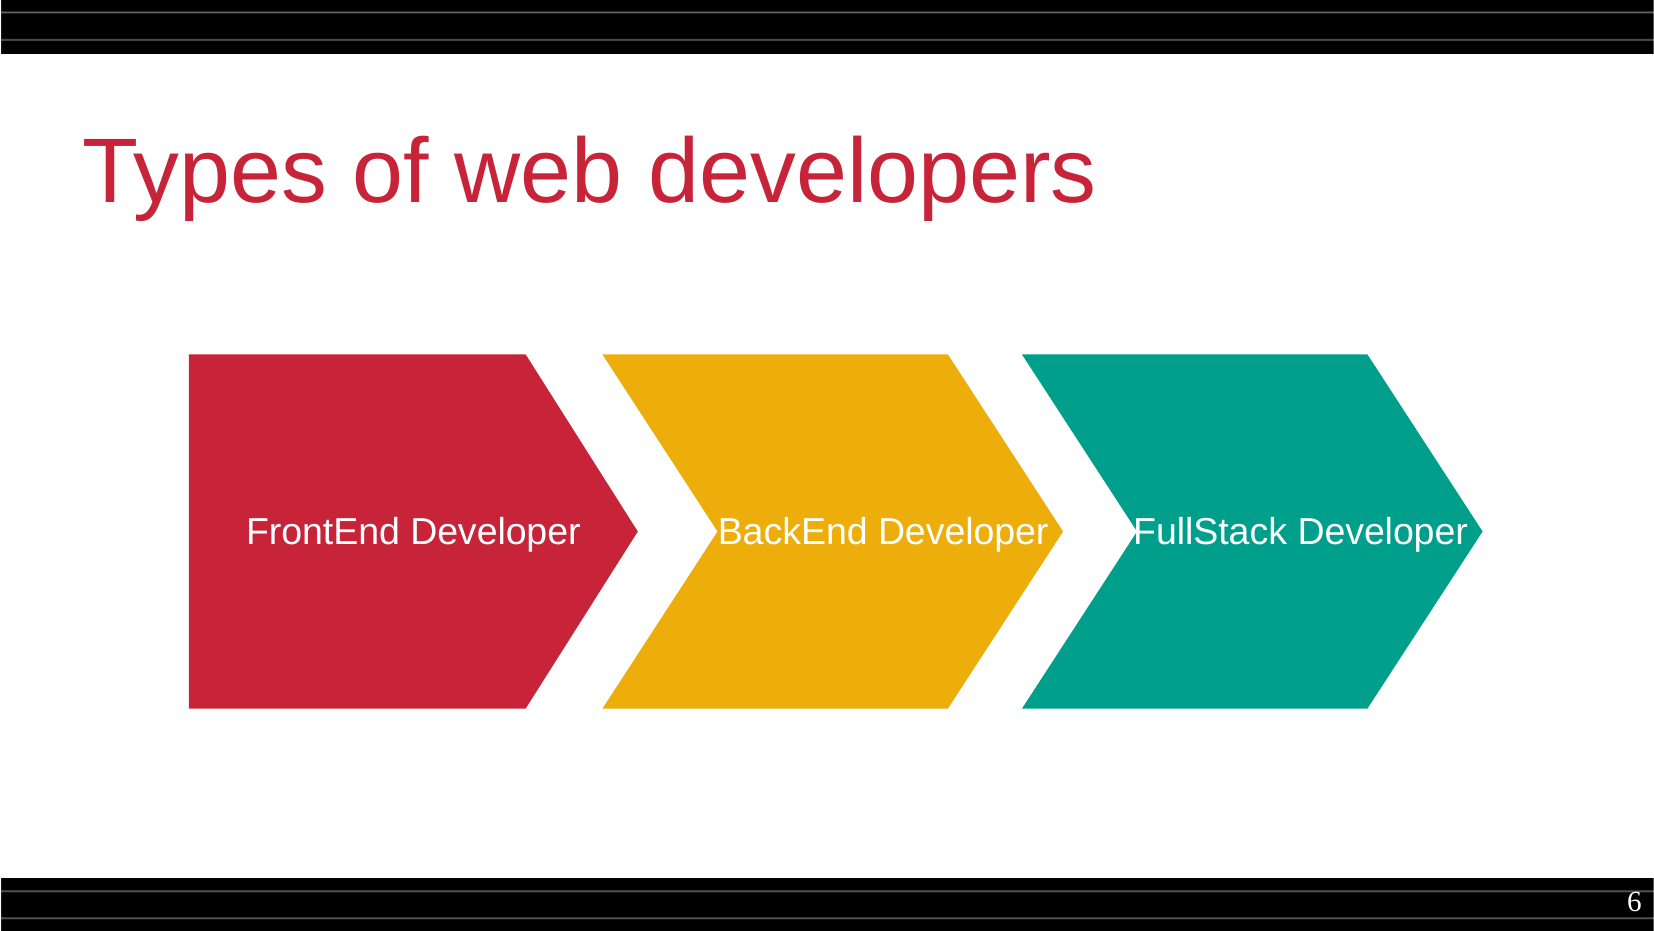

# Types of web developers
FrontEnd Developer
 BackEnd Developer
 FullStack Developer